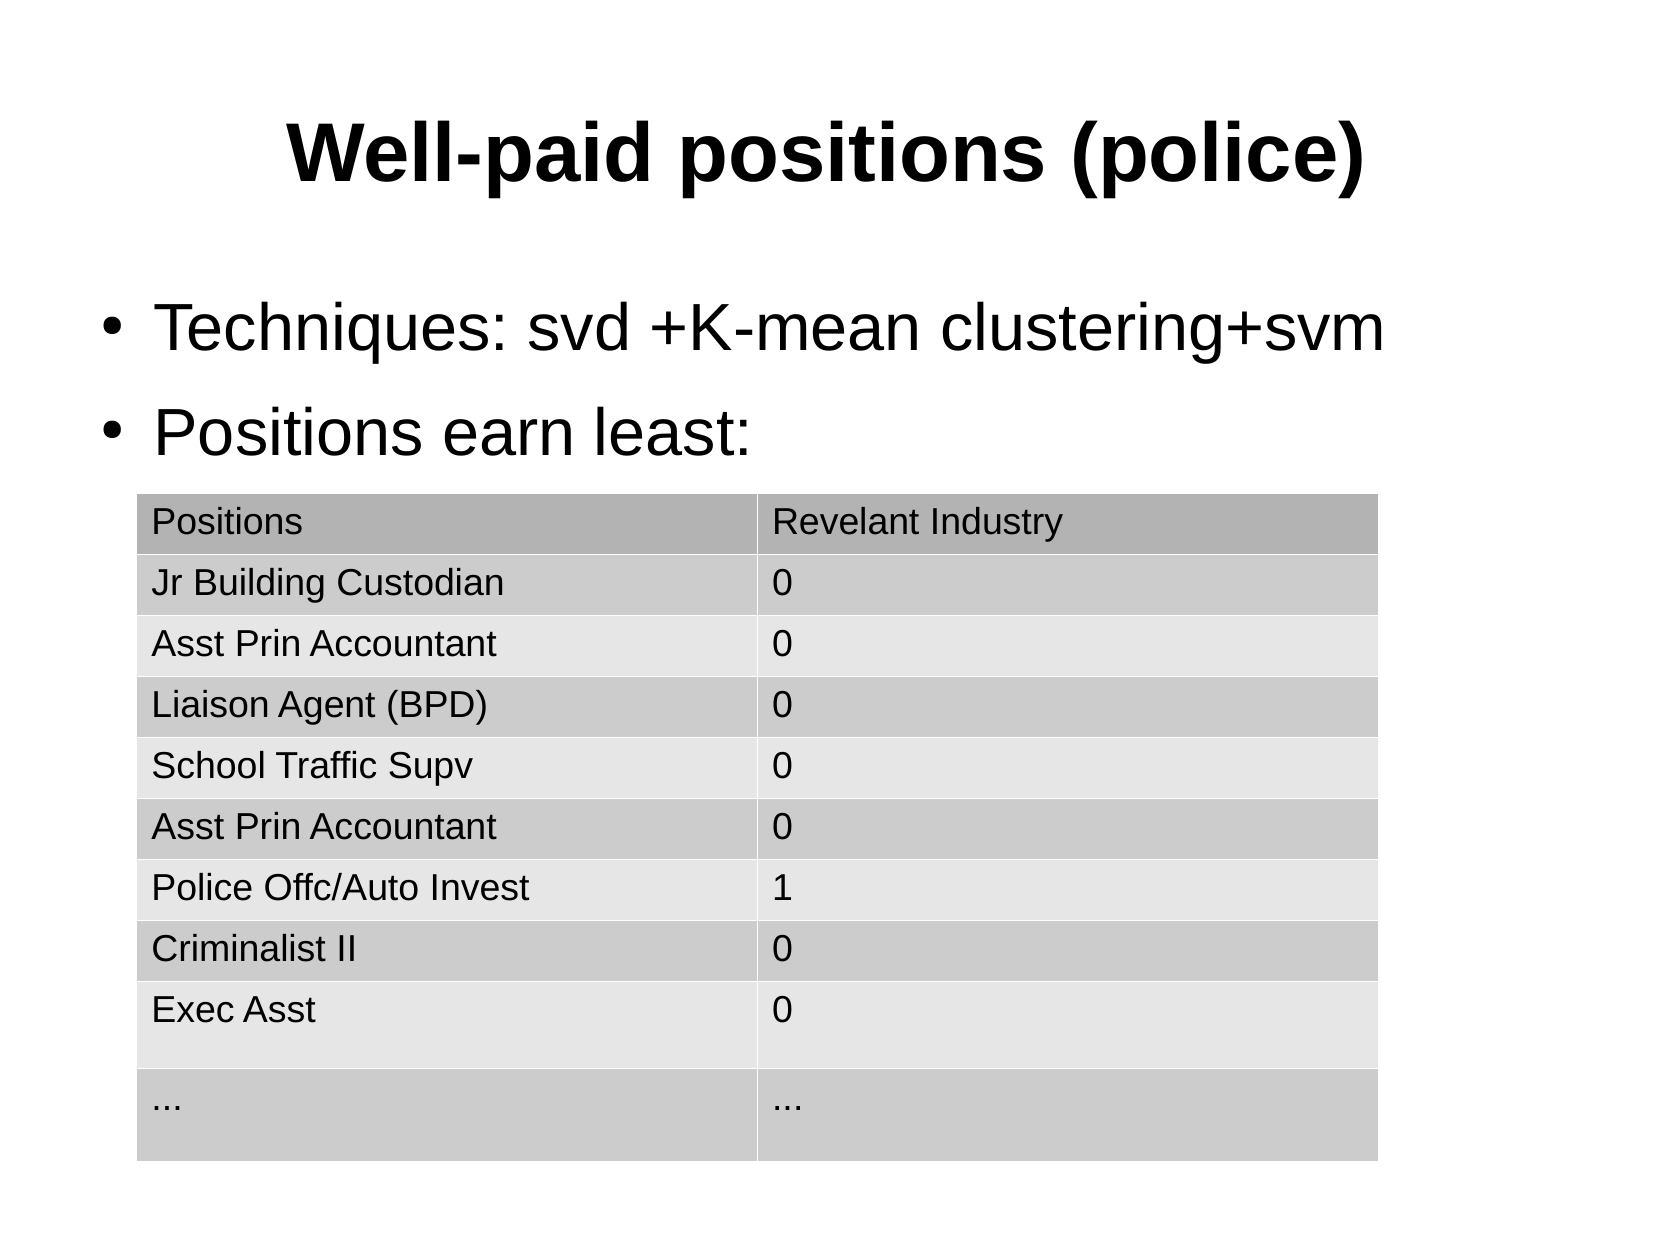

# Well-paid positions (police)
Techniques: svd +K-mean clustering+svm
Positions earn least:
| Positions | Revelant Industry |
| --- | --- |
| Jr Building Custodian | 0 |
| Asst Prin Accountant | 0 |
| Liaison Agent (BPD) | 0 |
| School Traffic Supv | 0 |
| Asst Prin Accountant | 0 |
| Police Offc/Auto Invest | 1 |
| Criminalist II | 0 |
| Exec Asst | 0 |
| ... | ... |